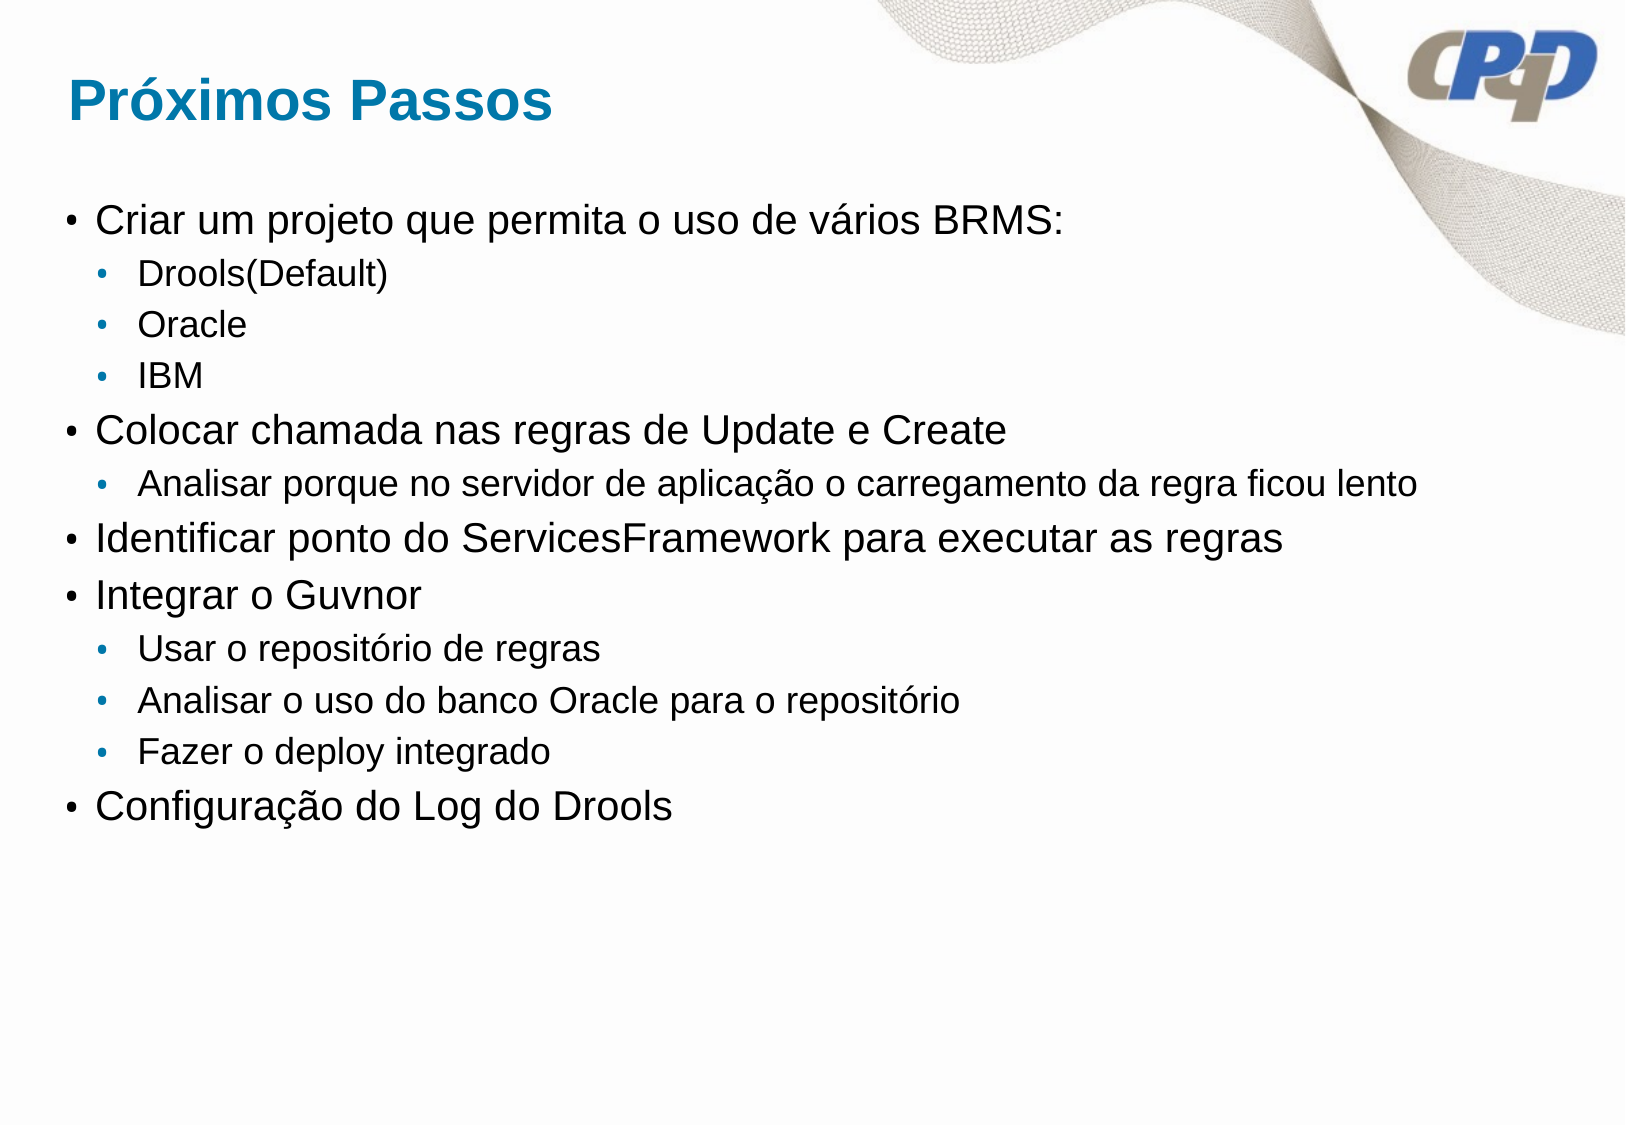

# Próximos Passos
Criar um projeto que permita o uso de vários BRMS:
Drools(Default)
Oracle
IBM
Colocar chamada nas regras de Update e Create
Analisar porque no servidor de aplicação o carregamento da regra ficou lento
Identificar ponto do ServicesFramework para executar as regras
Integrar o Guvnor
Usar o repositório de regras
Analisar o uso do banco Oracle para o repositório
Fazer o deploy integrado
Configuração do Log do Drools